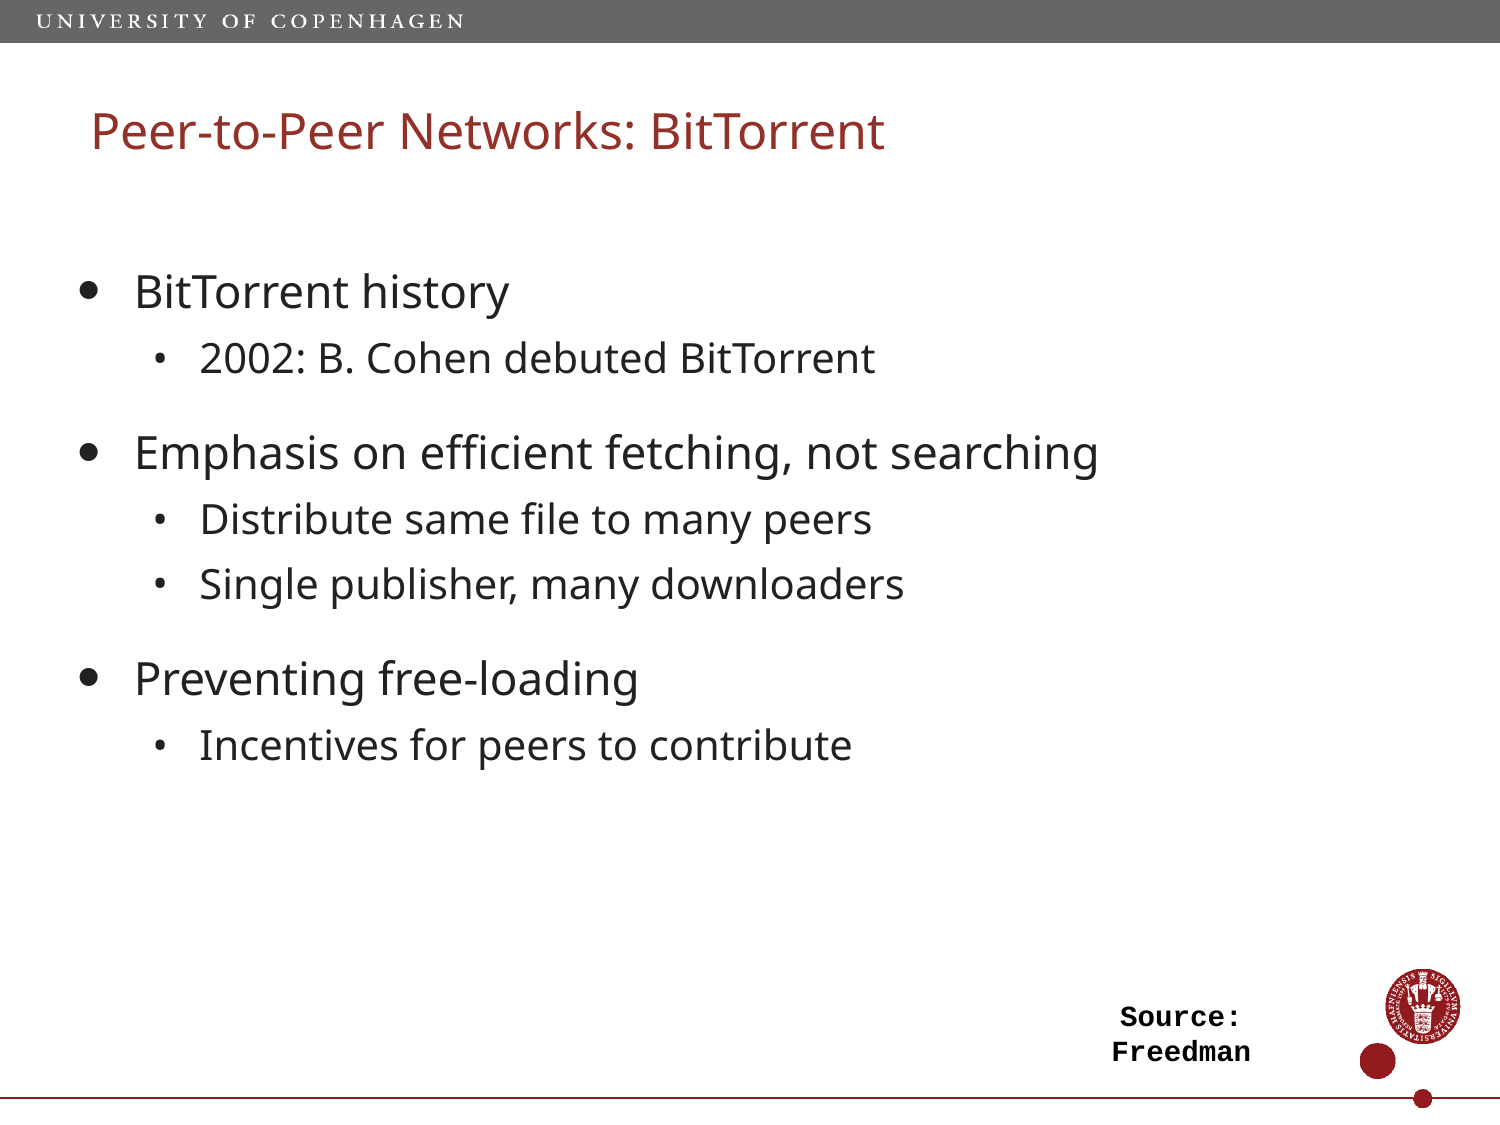

# Peer-to-Peer Networks: BitTorrent
BitTorrent history
2002: B. Cohen debuted BitTorrent
Emphasis on efficient fetching, not searching
Distribute same file to many peers
Single publisher, many downloaders
Preventing free-loading
Incentives for peers to contribute
Source: Freedman